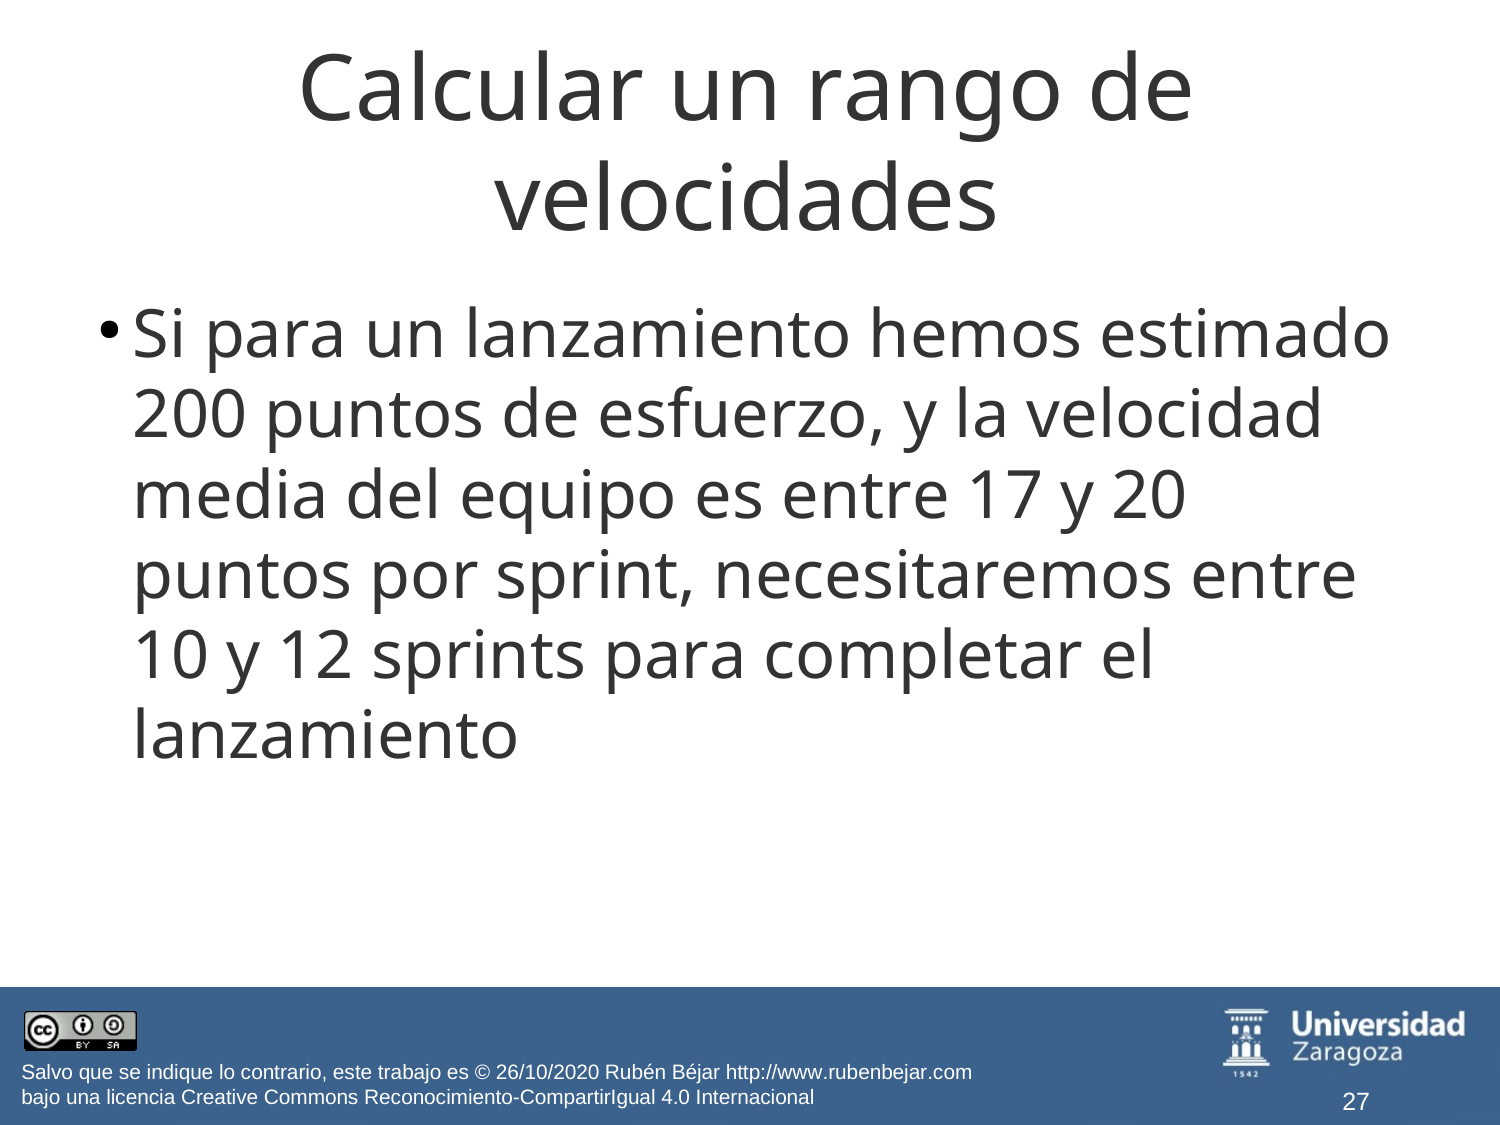

# Calcular un rango de velocidades
Si para un lanzamiento hemos estimado 200 puntos de esfuerzo, y la velocidad media del equipo es entre 17 y 20 puntos por sprint, necesitaremos entre 10 y 12 sprints para completar el lanzamiento